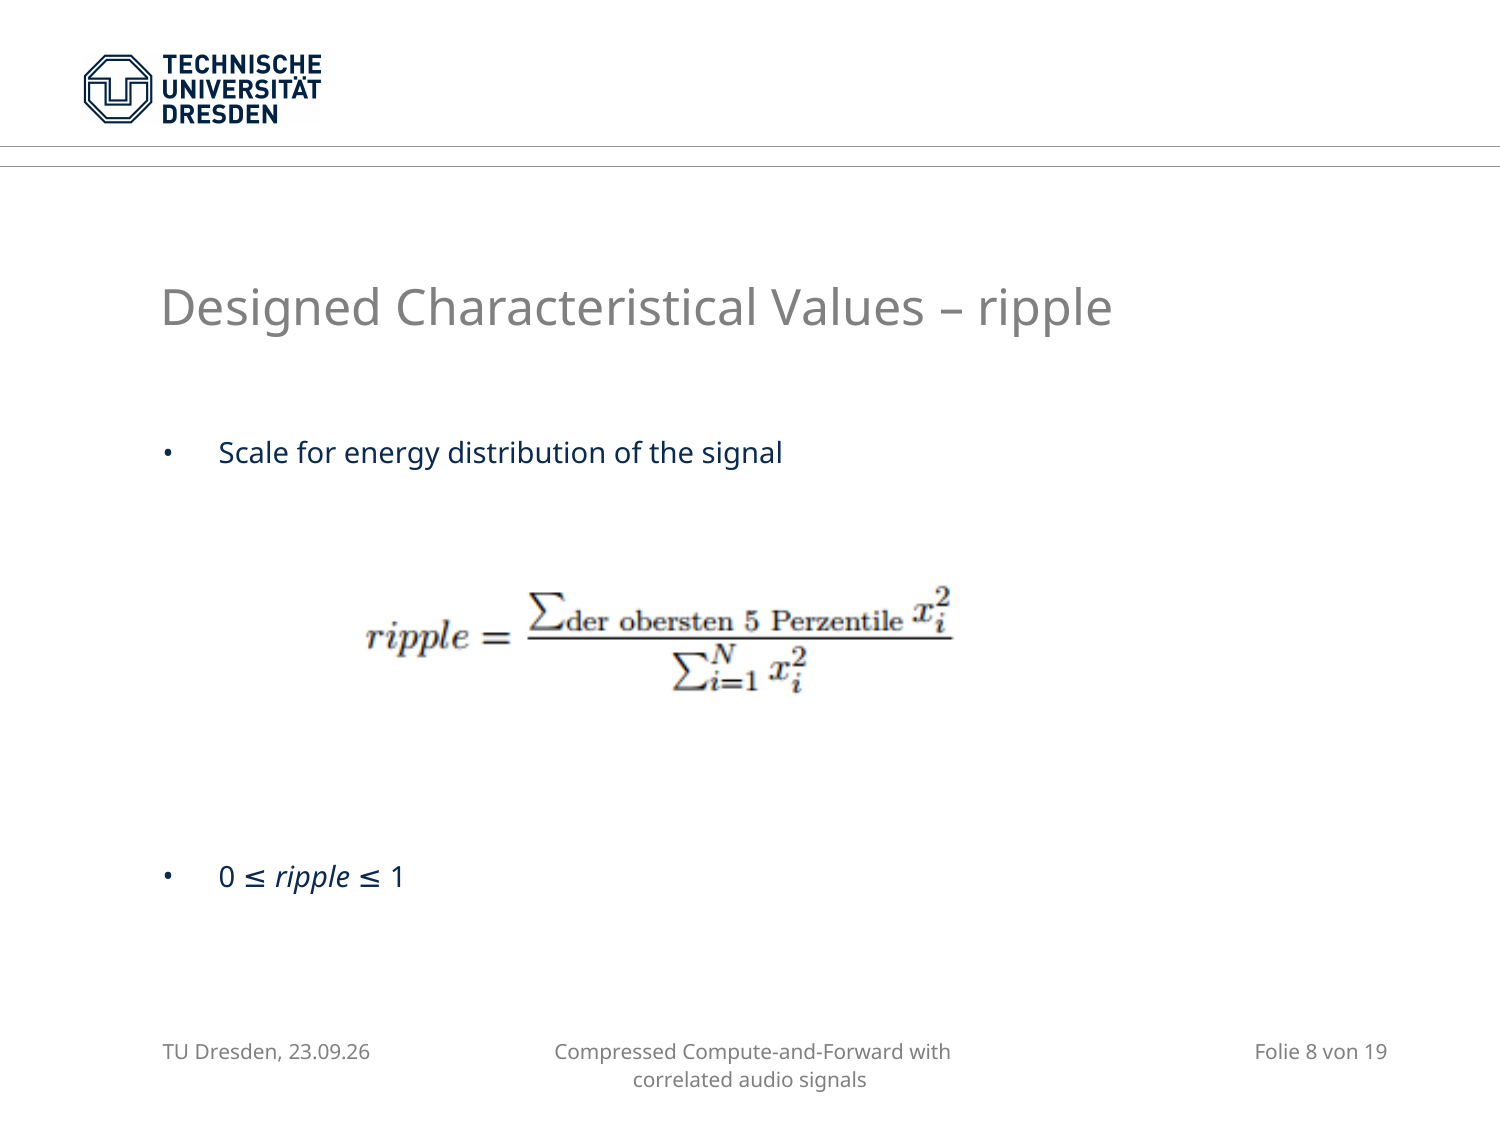

# Designed Characteristical Values – ripple
Scale for energy distribution of the signal
0 ≤ ripple ≤ 1
8